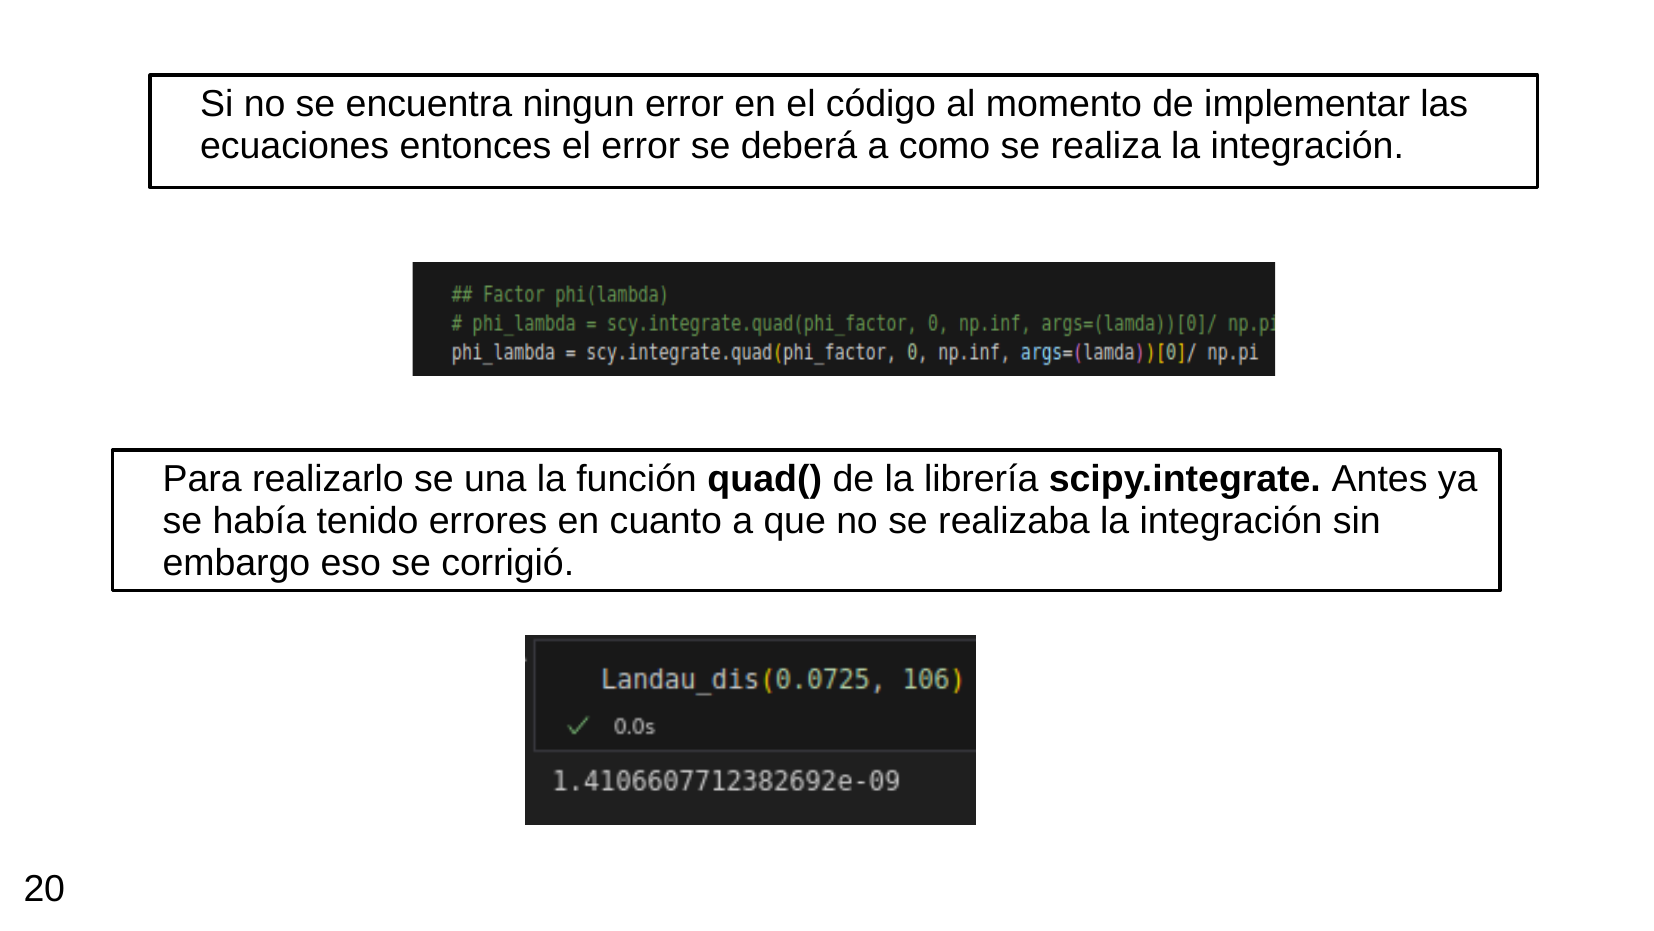

Si no se encuentra ningun error en el código al momento de implementar las ecuaciones entonces el error se deberá a como se realiza la integración.
Para realizarlo se una la función quad() de la librería scipy.integrate. Antes ya se había tenido errores en cuanto a que no se realizaba la integración sin embargo eso se corrigió.